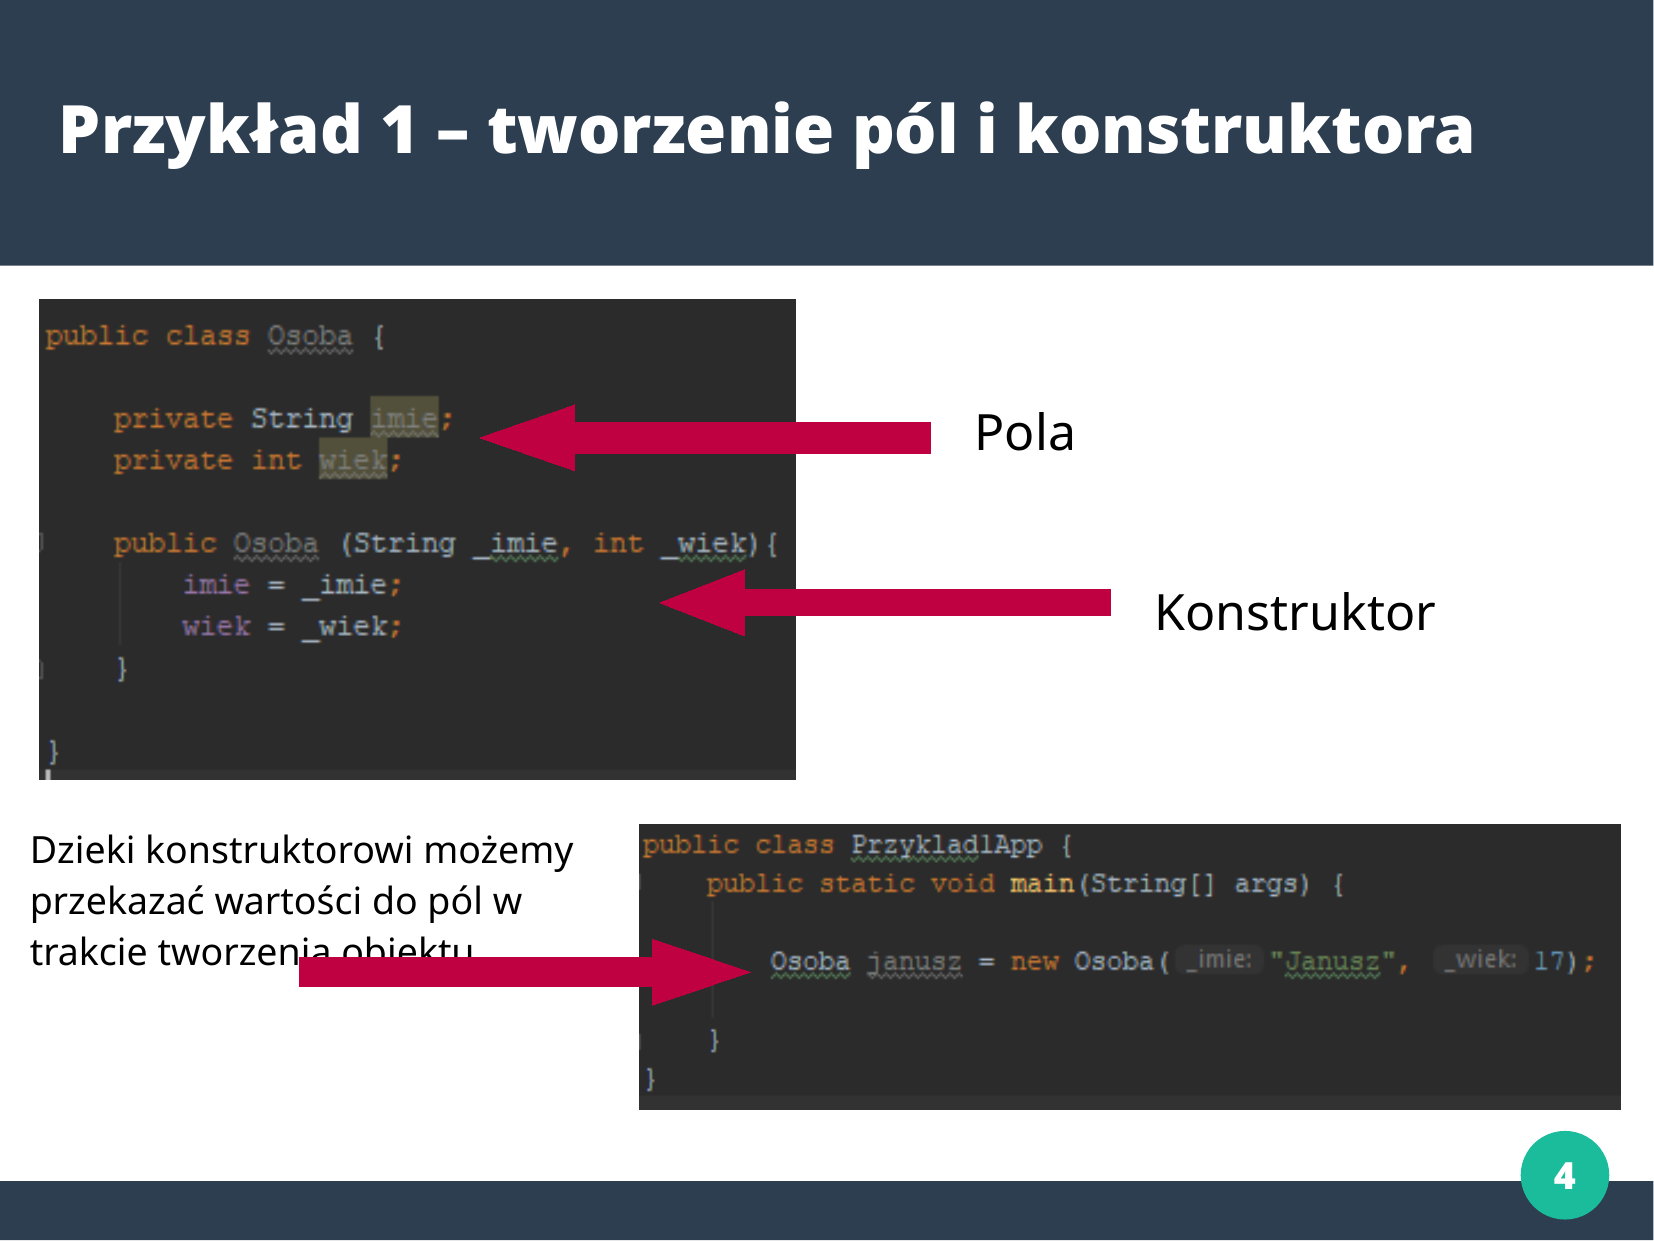

# Przykład 1 – tworzenie pól i konstruktora
Pola
Konstruktor
Dzieki konstruktorowi możemy przekazać wartości do pól w trakcie tworzenia obiektu
4